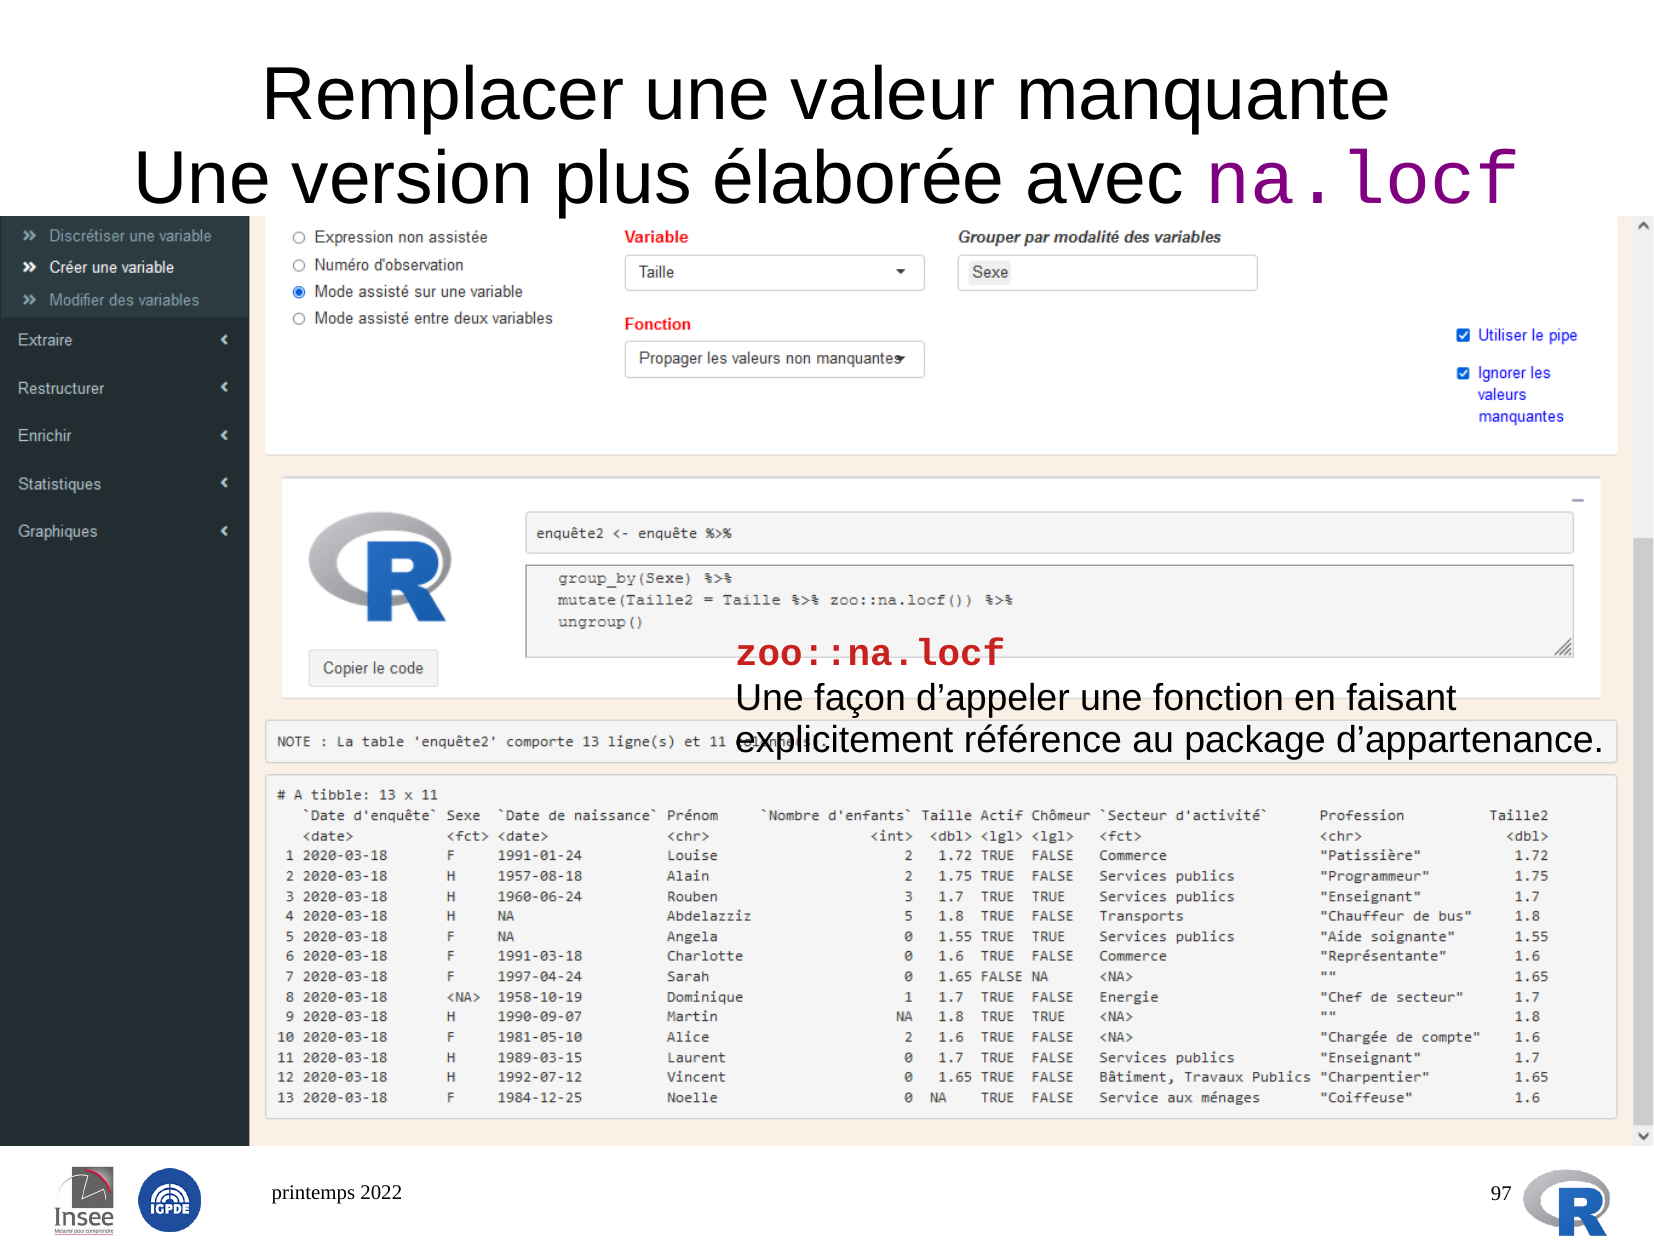

# Remplacer une valeur manquante Une version plus élaborée avec na.locf
zoo::na.locf
Une façon d’appeler une fonction en faisant
explicitement référence au package d’appartenance.
printemps 2022
97